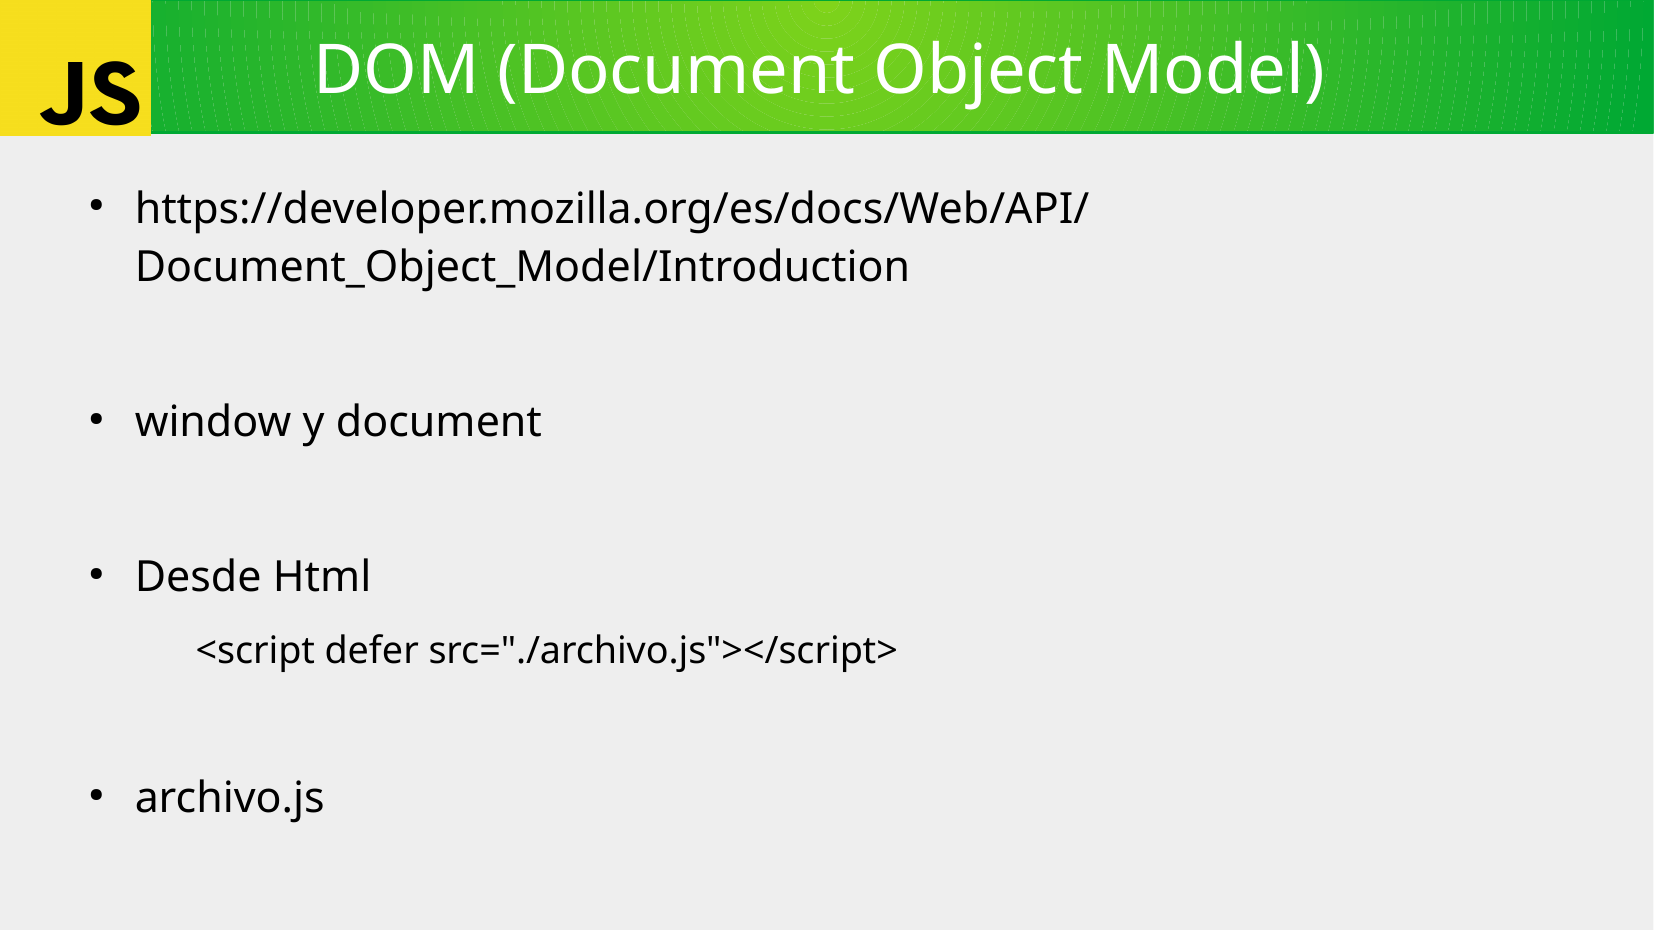

# DOM (Document Object Model)
https://developer.mozilla.org/es/docs/Web/API/Document_Object_Model/Introduction
window y document
Desde Html
<script defer src="./archivo.js"></script>
archivo.js